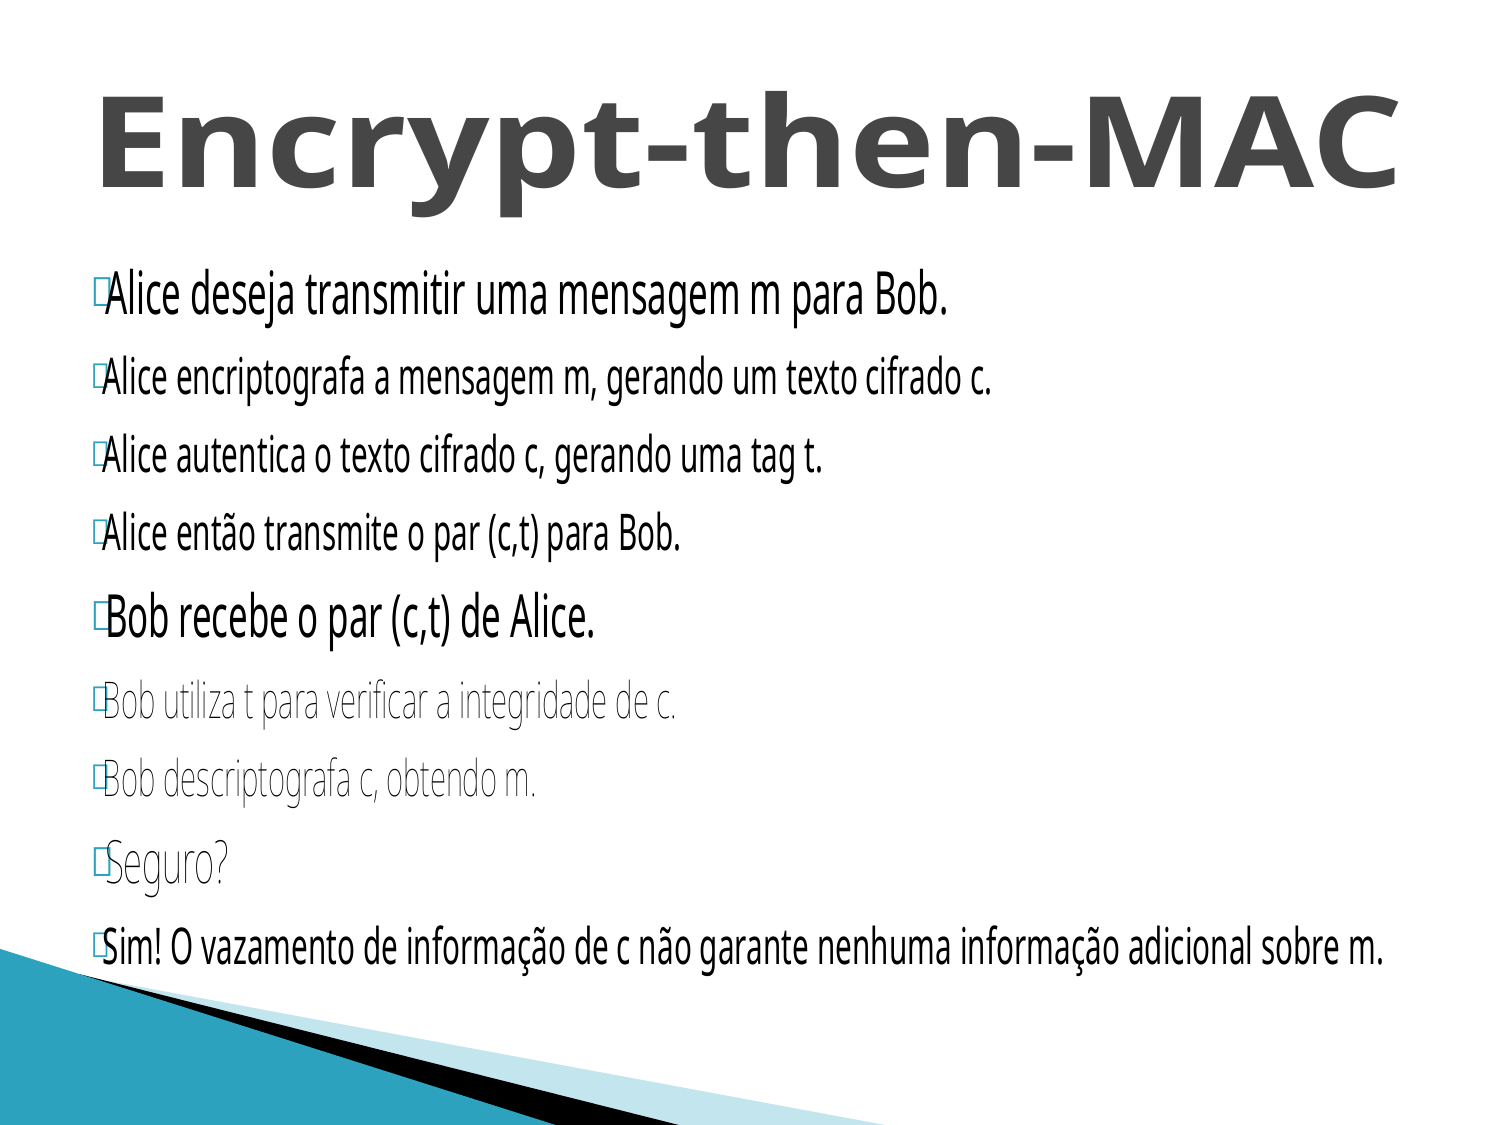

Encrypt-then-MAC
Alice deseja transmitir uma mensagem m para Bob.
Alice encriptografa a mensagem m, gerando um texto cifrado c.
Alice autentica o texto cifrado c, gerando uma tag t.
Alice então transmite o par (c,t) para Bob.
Bob recebe o par (c,t) de Alice.
Bob utiliza t para verificar a integridade de c.
Bob descriptografa c, obtendo m.
Seguro?
Sim! O vazamento de informação de c não garante nenhuma informação adicional sobre m.